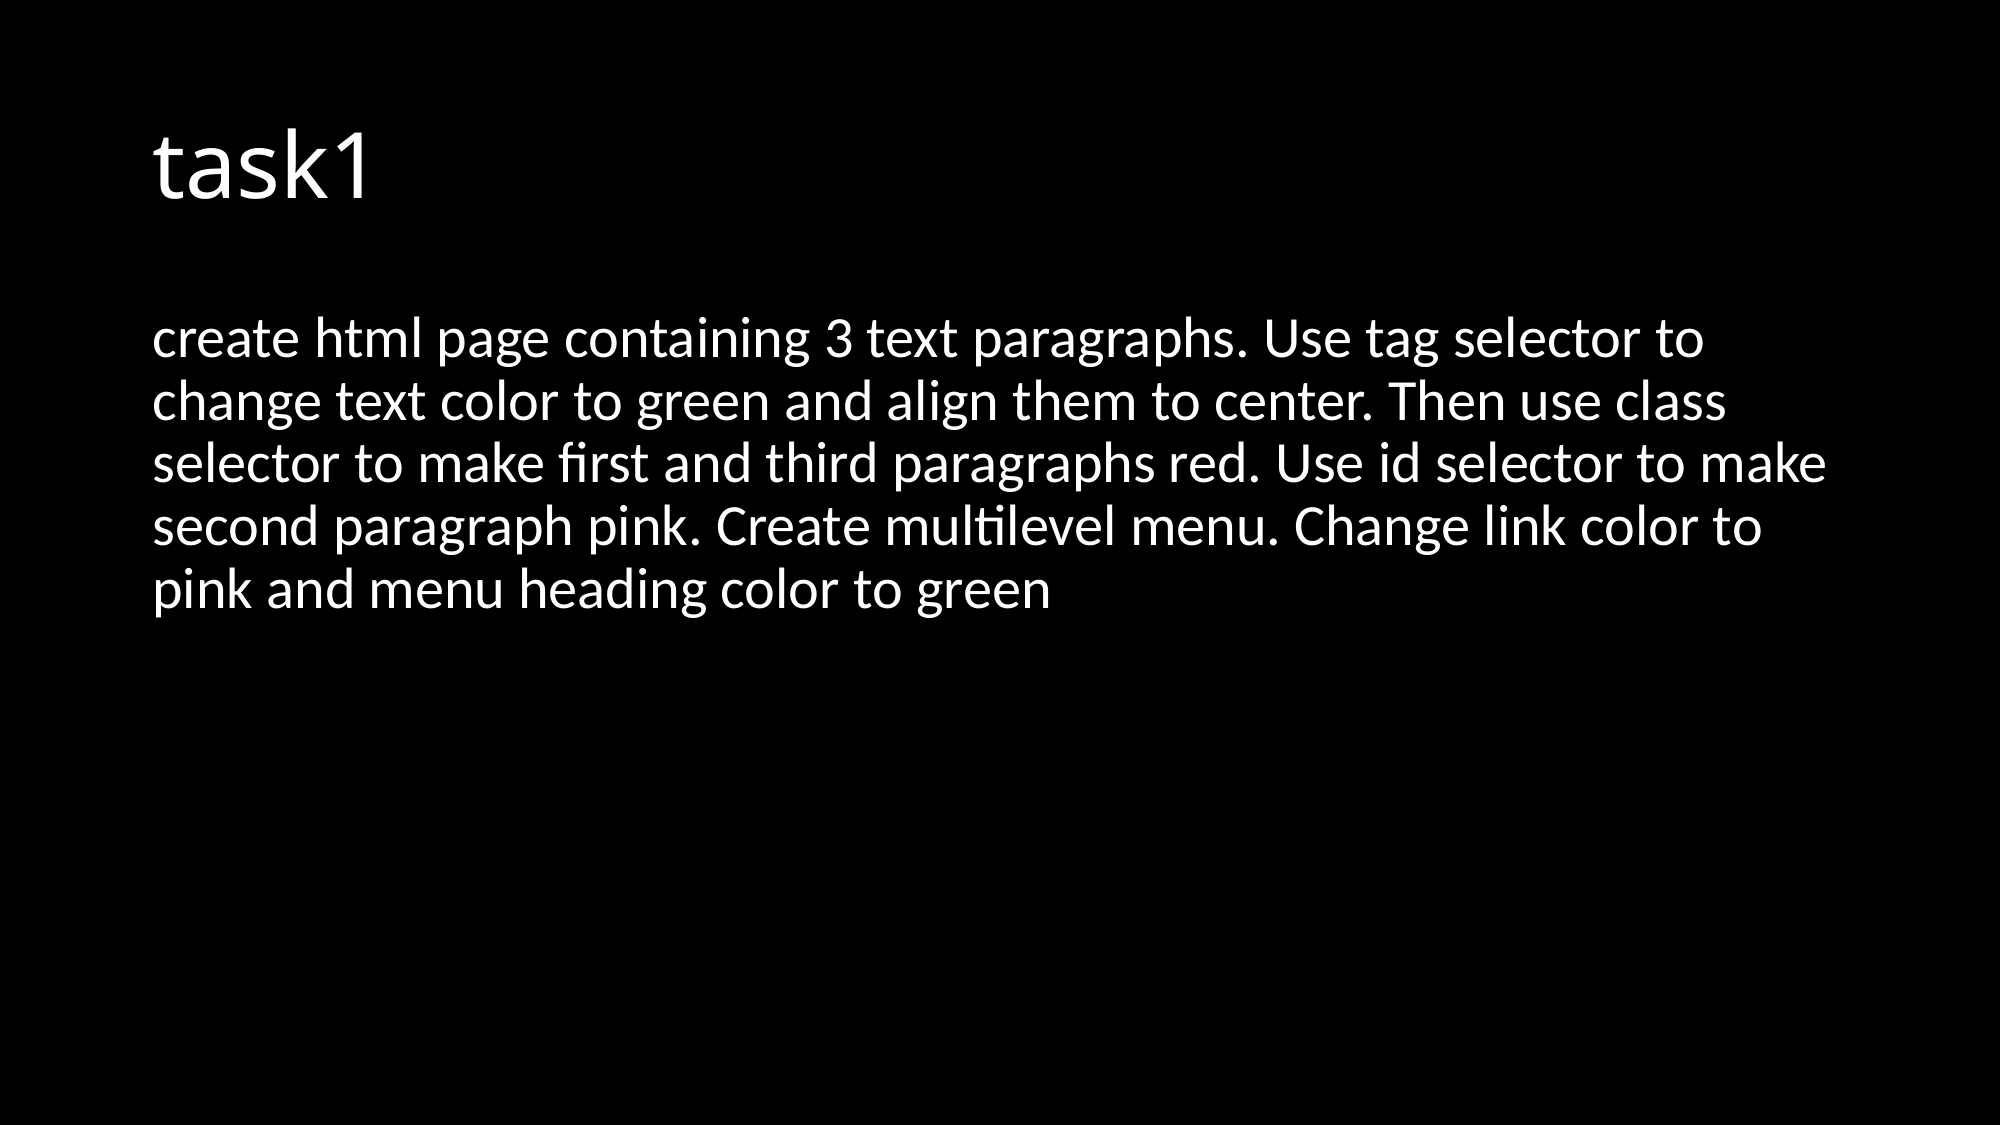

# task1
create html page containing 3 text paragraphs. Use tag selector to change text color to green and align them to center. Then use class selector to make first and third paragraphs red. Use id selector to make second paragraph pink. Create multilevel menu. Change link color to pink and menu heading color to green